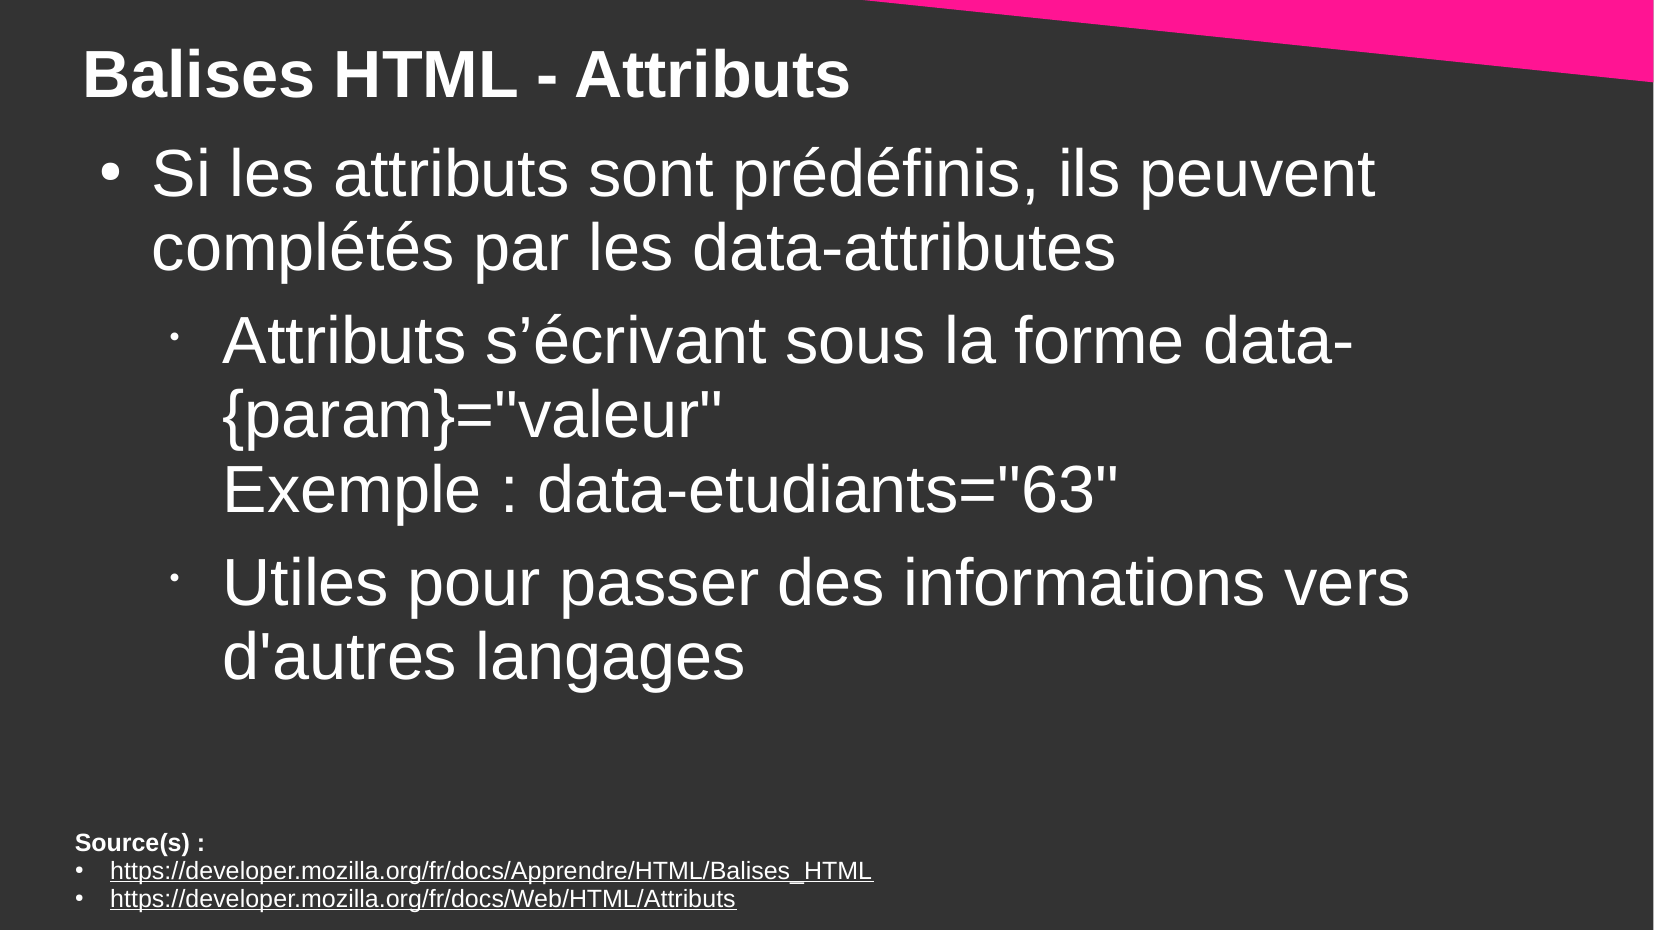

# Balises HTML - Attributs
Si les attributs sont prédéfinis, ils peuvent complétés par les data-attributes
Attributs s’écrivant sous la forme data-{param}="valeur"
Exemple : data-etudiants="63"
Utiles pour passer des informations vers d'autres langages
Source(s) :
https://developer.mozilla.org/fr/docs/Apprendre/HTML/Balises_HTML
https://developer.mozilla.org/fr/docs/Web/HTML/Attributs